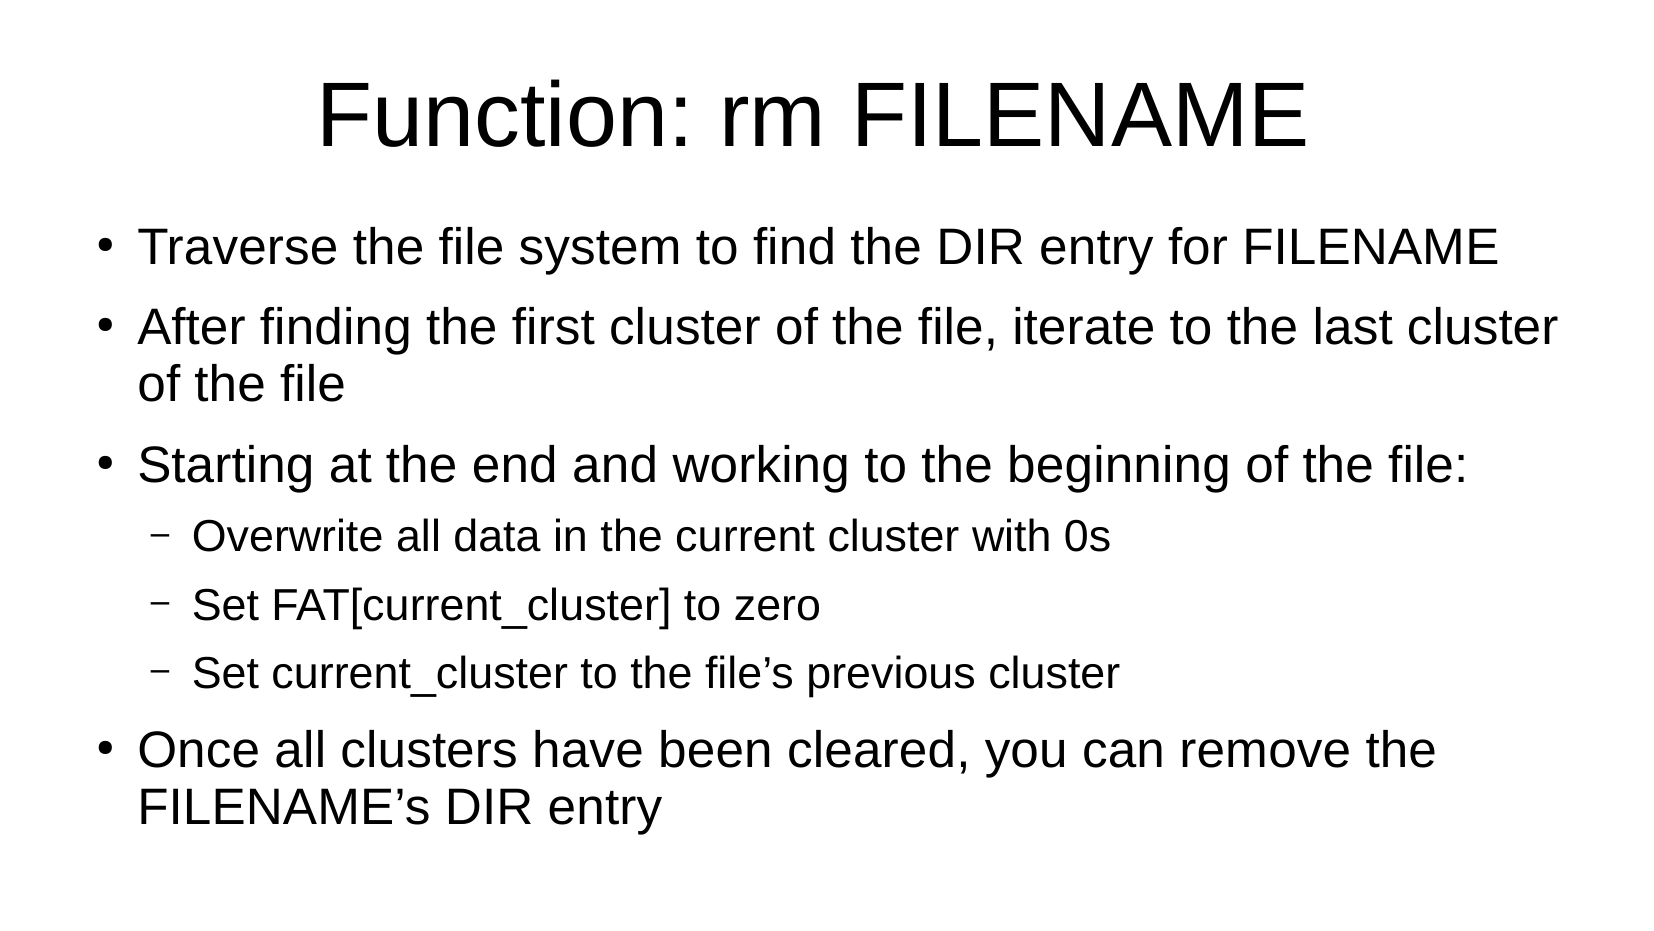

# Function: rm FILENAME
Traverse the file system to find the DIR entry for FILENAME
After finding the first cluster of the file, iterate to the last cluster of the file
Starting at the end and working to the beginning of the file:
Overwrite all data in the current cluster with 0s
Set FAT[current_cluster] to zero
Set current_cluster to the file’s previous cluster
Once all clusters have been cleared, you can remove the FILENAME’s DIR entry